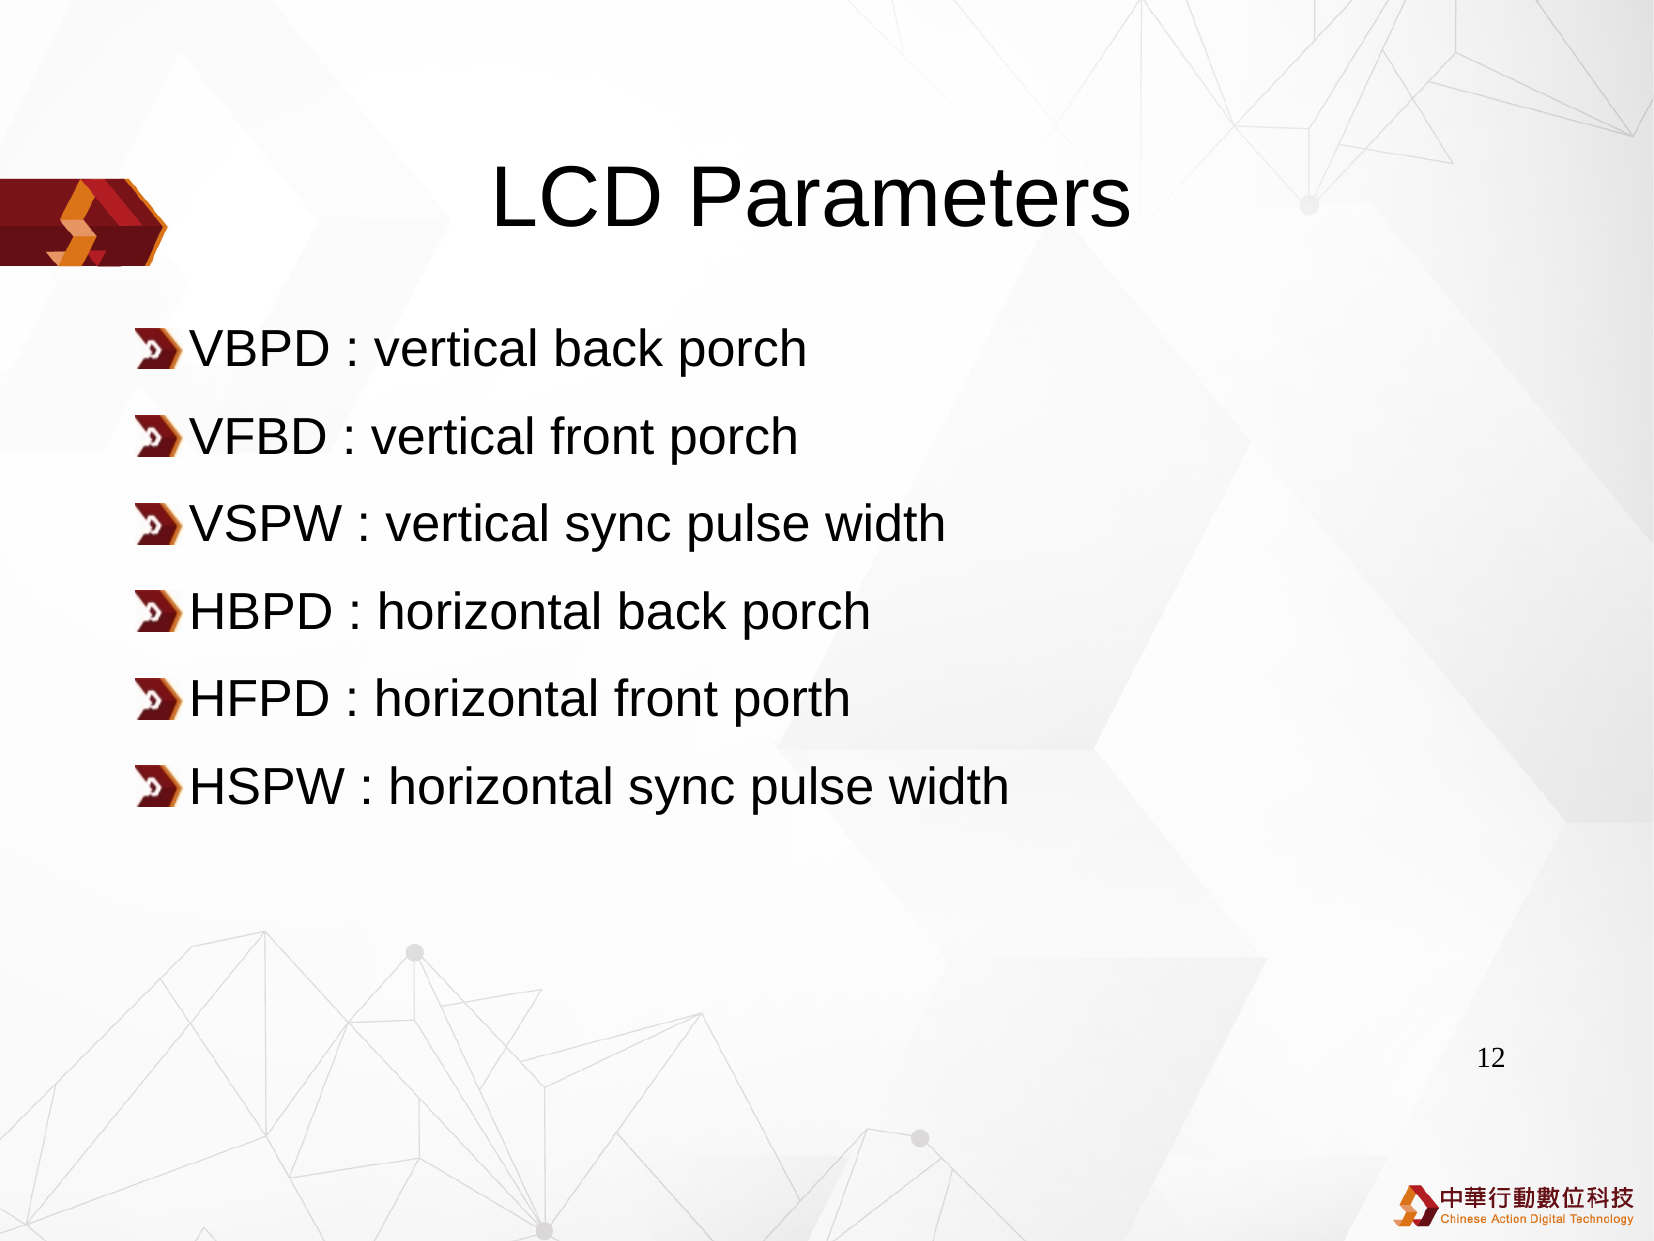

# LCD Parameters
VBPD : vertical back porch
VFBD : vertical front porch
VSPW : vertical sync pulse width
HBPD : horizontal back porch
HFPD : horizontal front porth
HSPW : horizontal sync pulse width
12